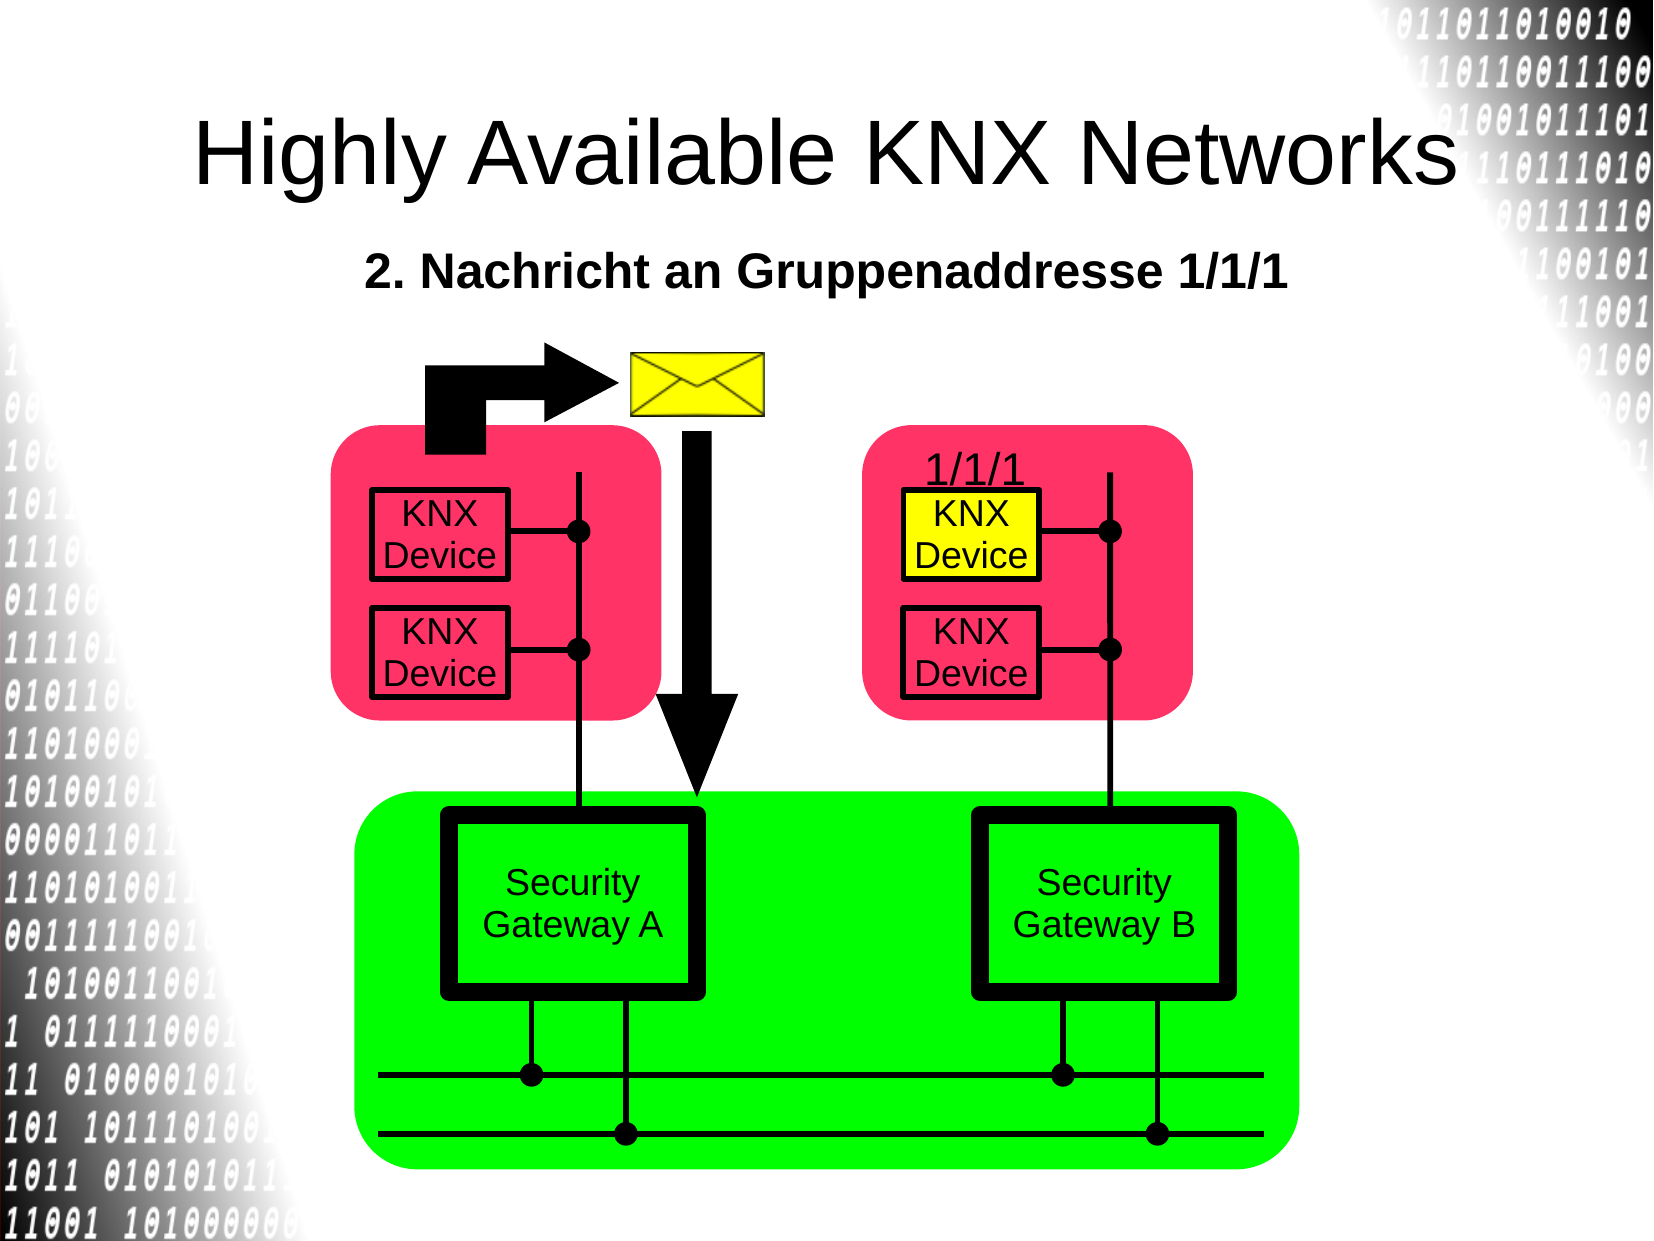

# Highly Available KNX Networks
2. Nachricht an Gruppenaddresse 1/1/1
1/1/1
KNX
Device
KNX
Device
KNX
Device
KNX
Device
Security
Gateway A
Security
Gateway B